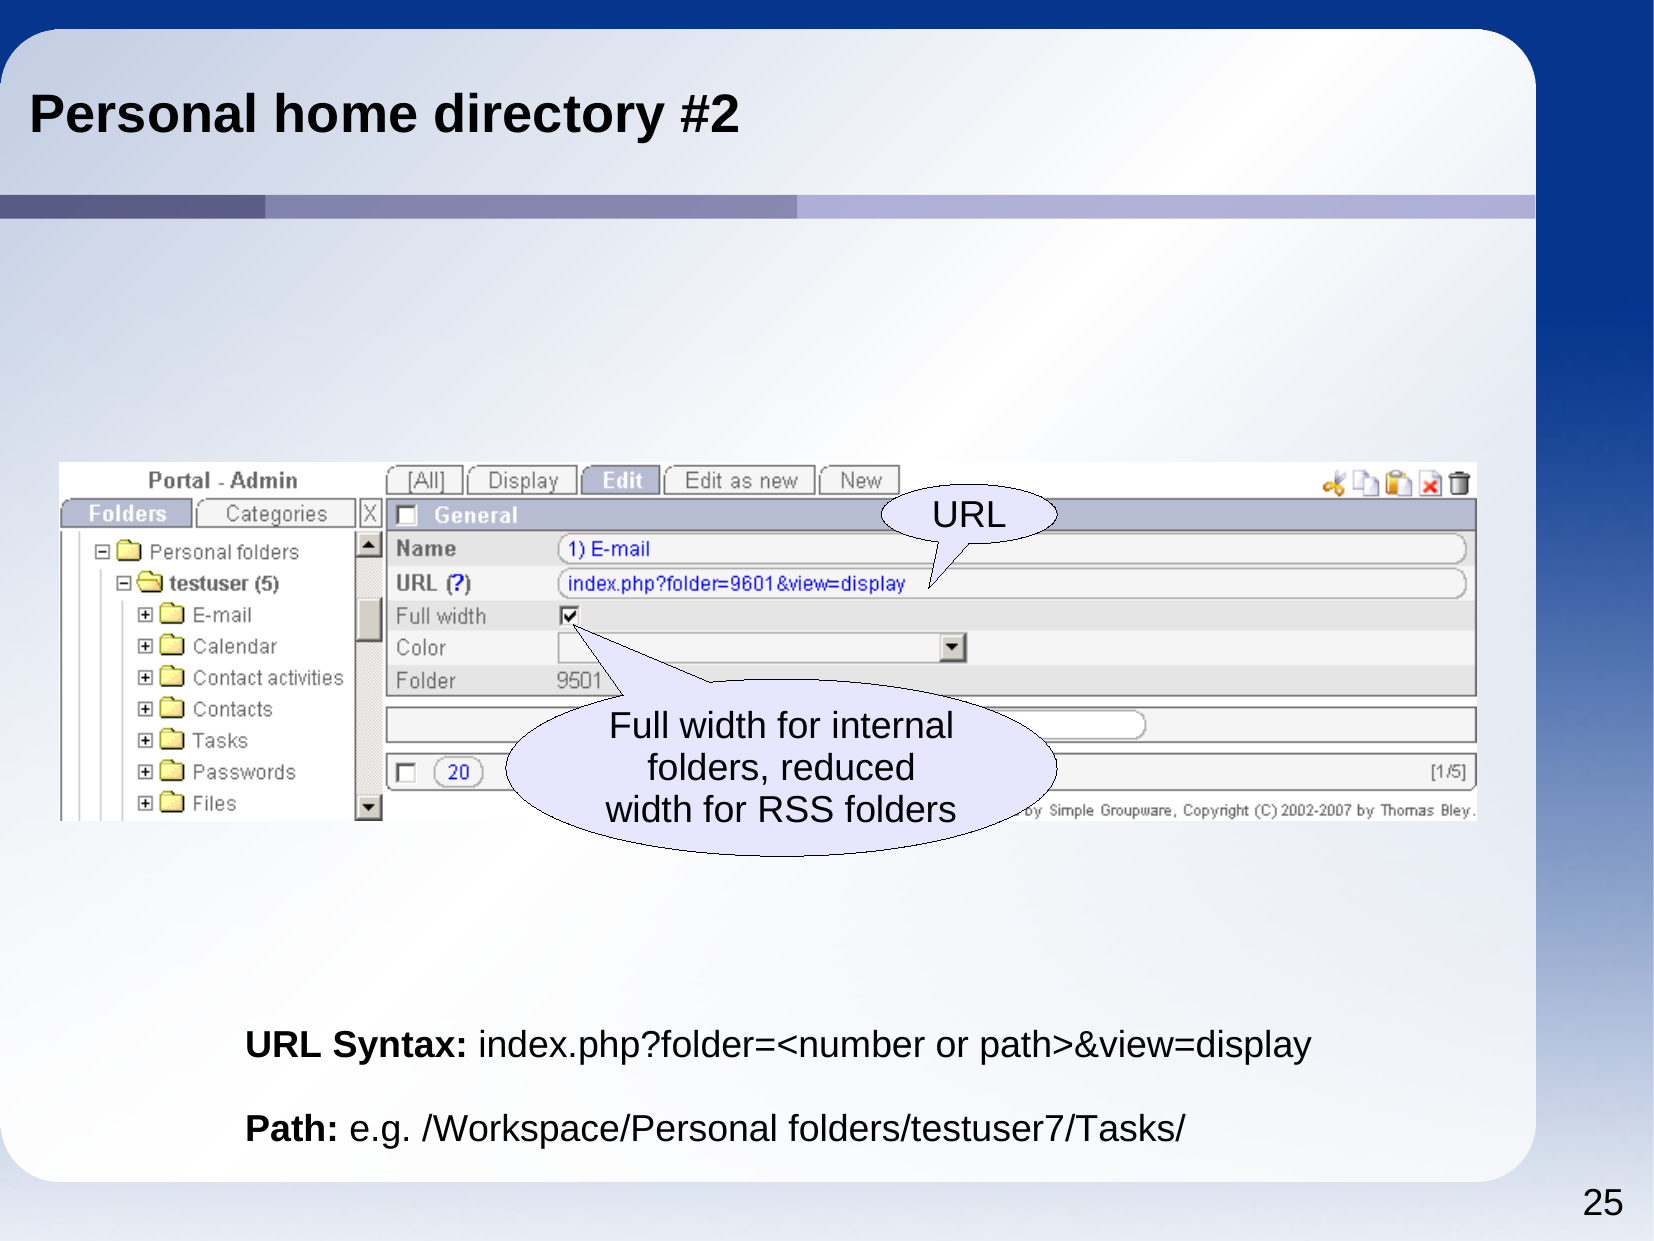

# Personal home directory #2
URL
Full width for internal folders, reduced width for RSS folders
URL Syntax: index.php?folder=<number or path>&view=display
Path: e.g. /Workspace/Personal folders/testuser7/Tasks/
25